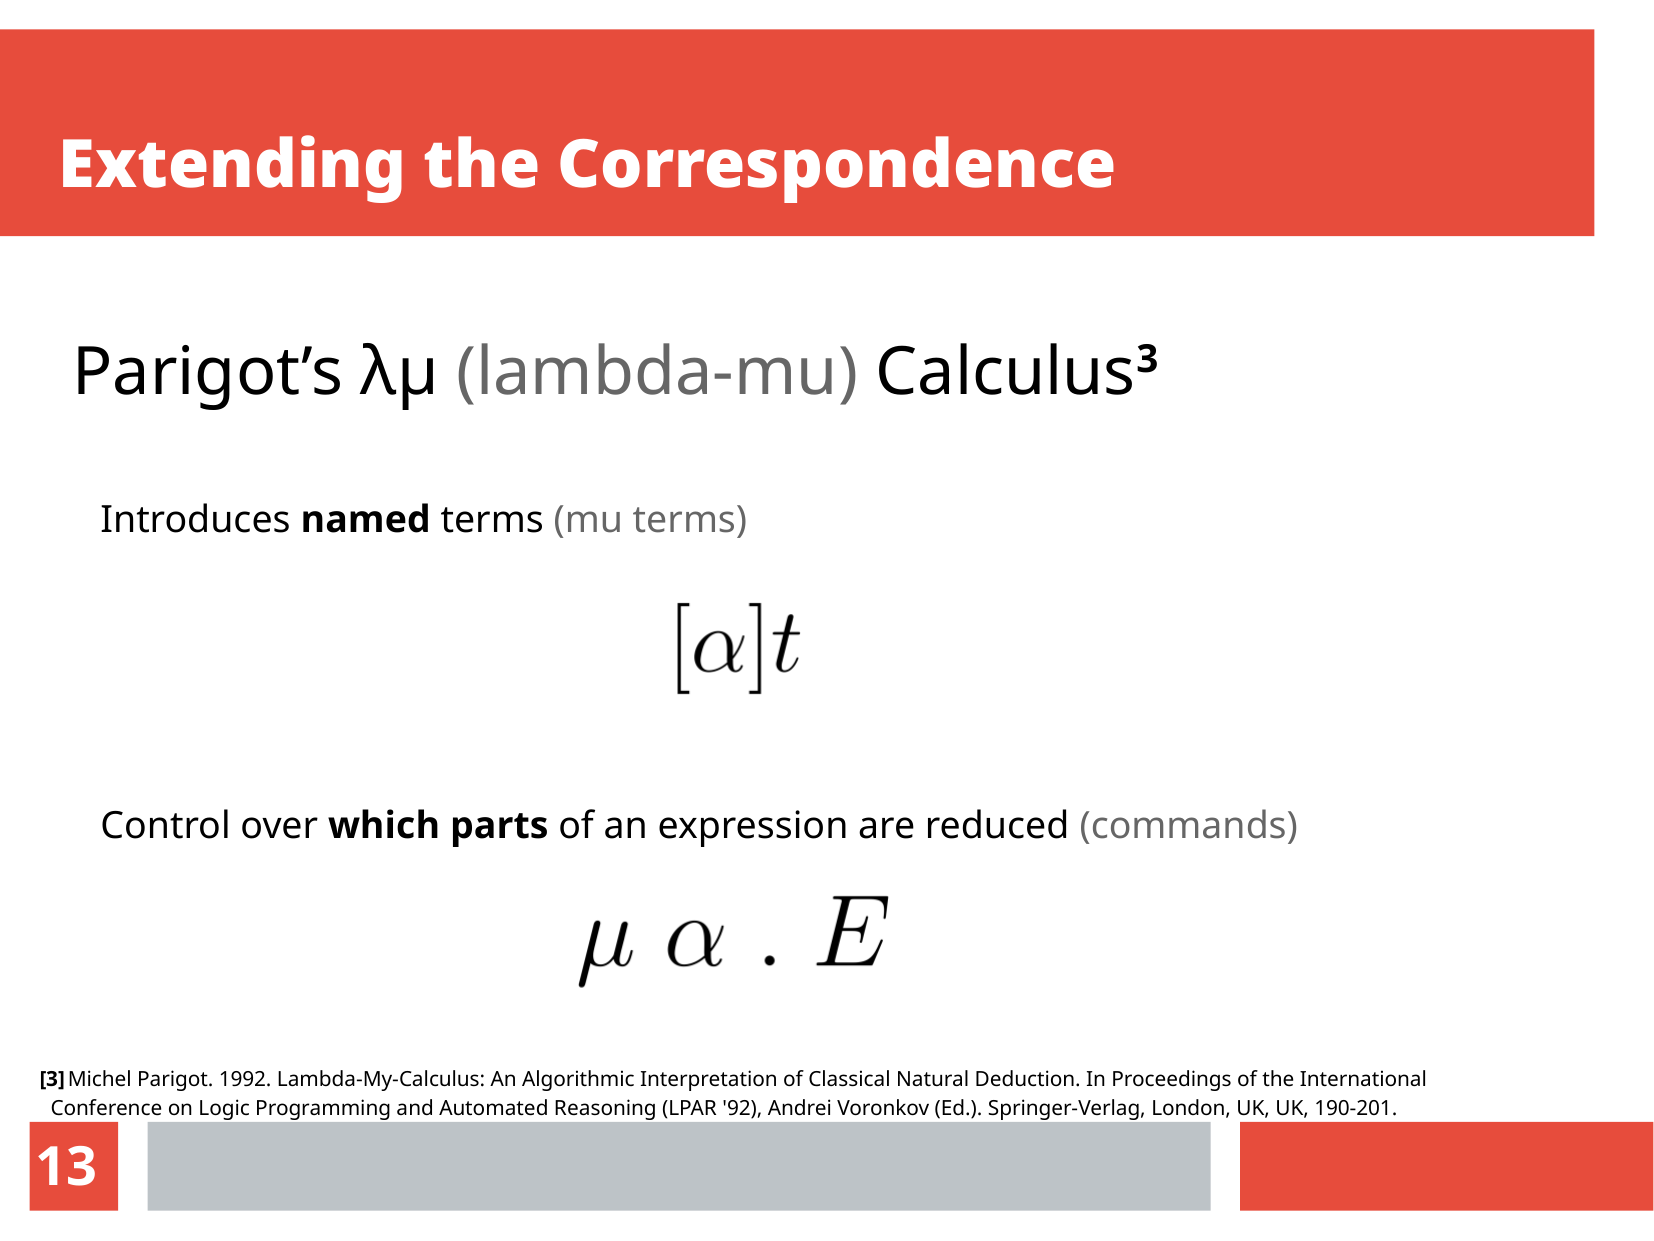

# Extending the Correspondence
Parigot’s λμ (lambda-mu) Calculus3
Introduces named terms (mu terms)
Control over which parts of an expression are reduced (commands)
[3] Michel Parigot. 1992. Lambda-My-Calculus: An Algorithmic Interpretation of Classical Natural Deduction. In Proceedings of the International
 Conference on Logic Programming and Automated Reasoning (LPAR '92), Andrei Voronkov (Ed.). Springer-Verlag, London, UK, UK, 190-201.
13
50